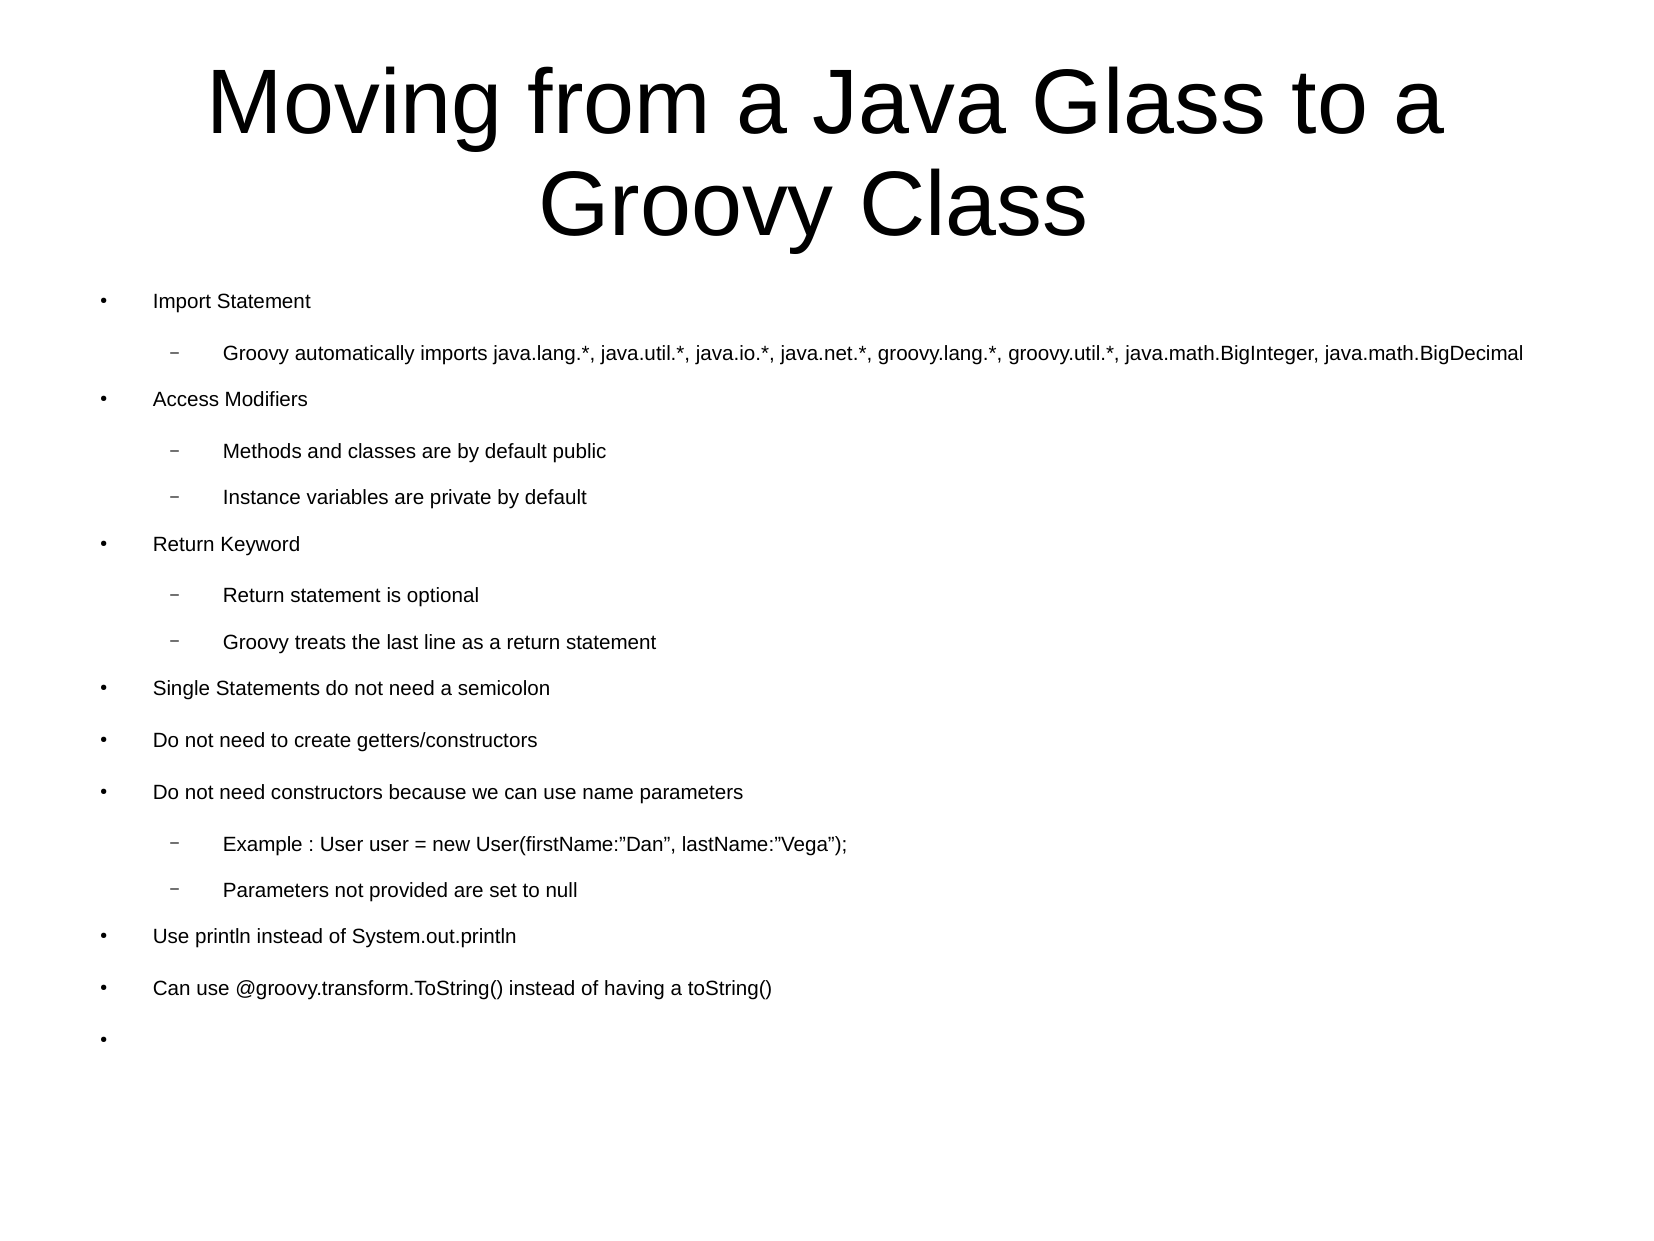

# Moving from a Java Glass to a Groovy Class
Import Statement
Groovy automatically imports java.lang.*, java.util.*, java.io.*, java.net.*, groovy.lang.*, groovy.util.*, java.math.BigInteger, java.math.BigDecimal
Access Modifiers
Methods and classes are by default public
Instance variables are private by default
Return Keyword
Return statement is optional
Groovy treats the last line as a return statement
Single Statements do not need a semicolon
Do not need to create getters/constructors
Do not need constructors because we can use name parameters
Example : User user = new User(firstName:”Dan”, lastName:”Vega”);
Parameters not provided are set to null
Use println instead of System.out.println
Can use @groovy.transform.ToString() instead of having a toString()